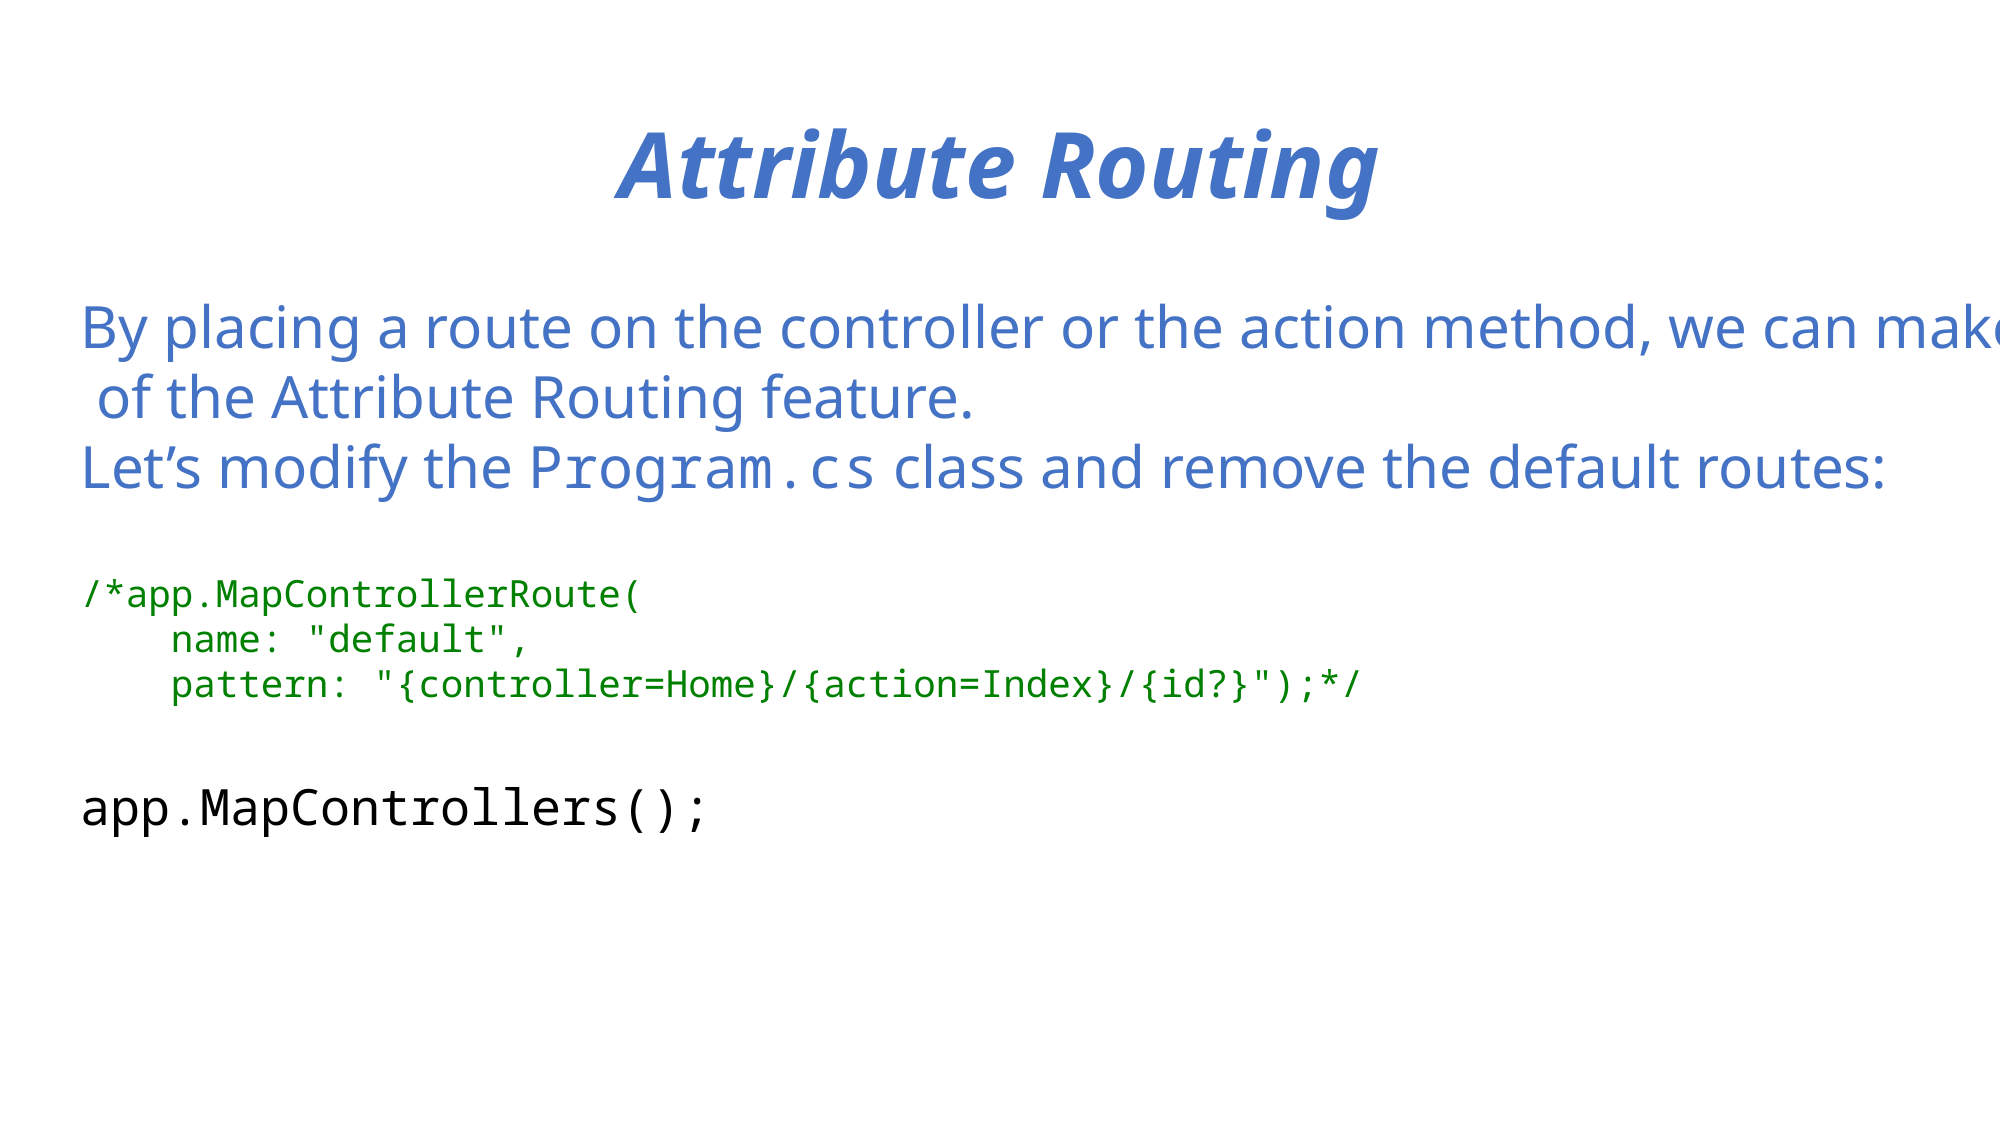

# Attribute Routing
By placing a route on the controller or the action method, we can make use
 of the Attribute Routing feature.
Let’s modify the Program.cs class and remove the default routes:
/*app.MapControllerRoute(
 name: "default",
 pattern: "{controller=Home}/{action=Index}/{id?}");*/
app.MapControllers();